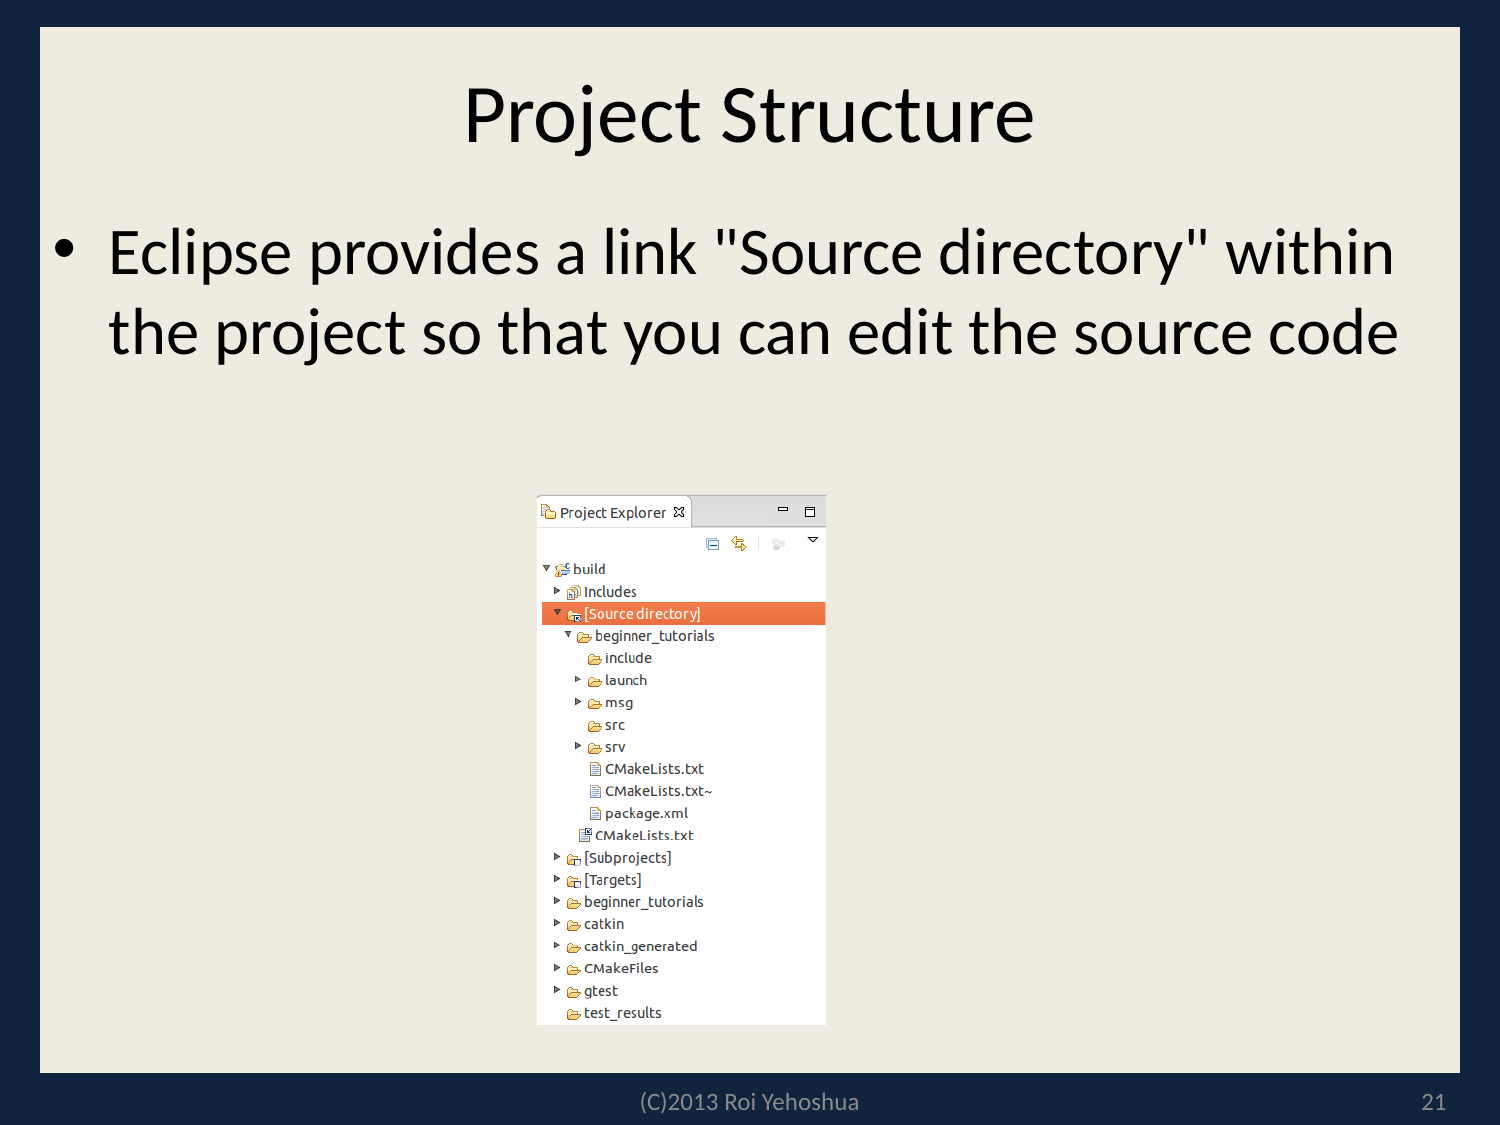

# Project Structure
Eclipse provides a link "Source directory" within the project so that you can edit the source code
(C)2013 Roi Yehoshua